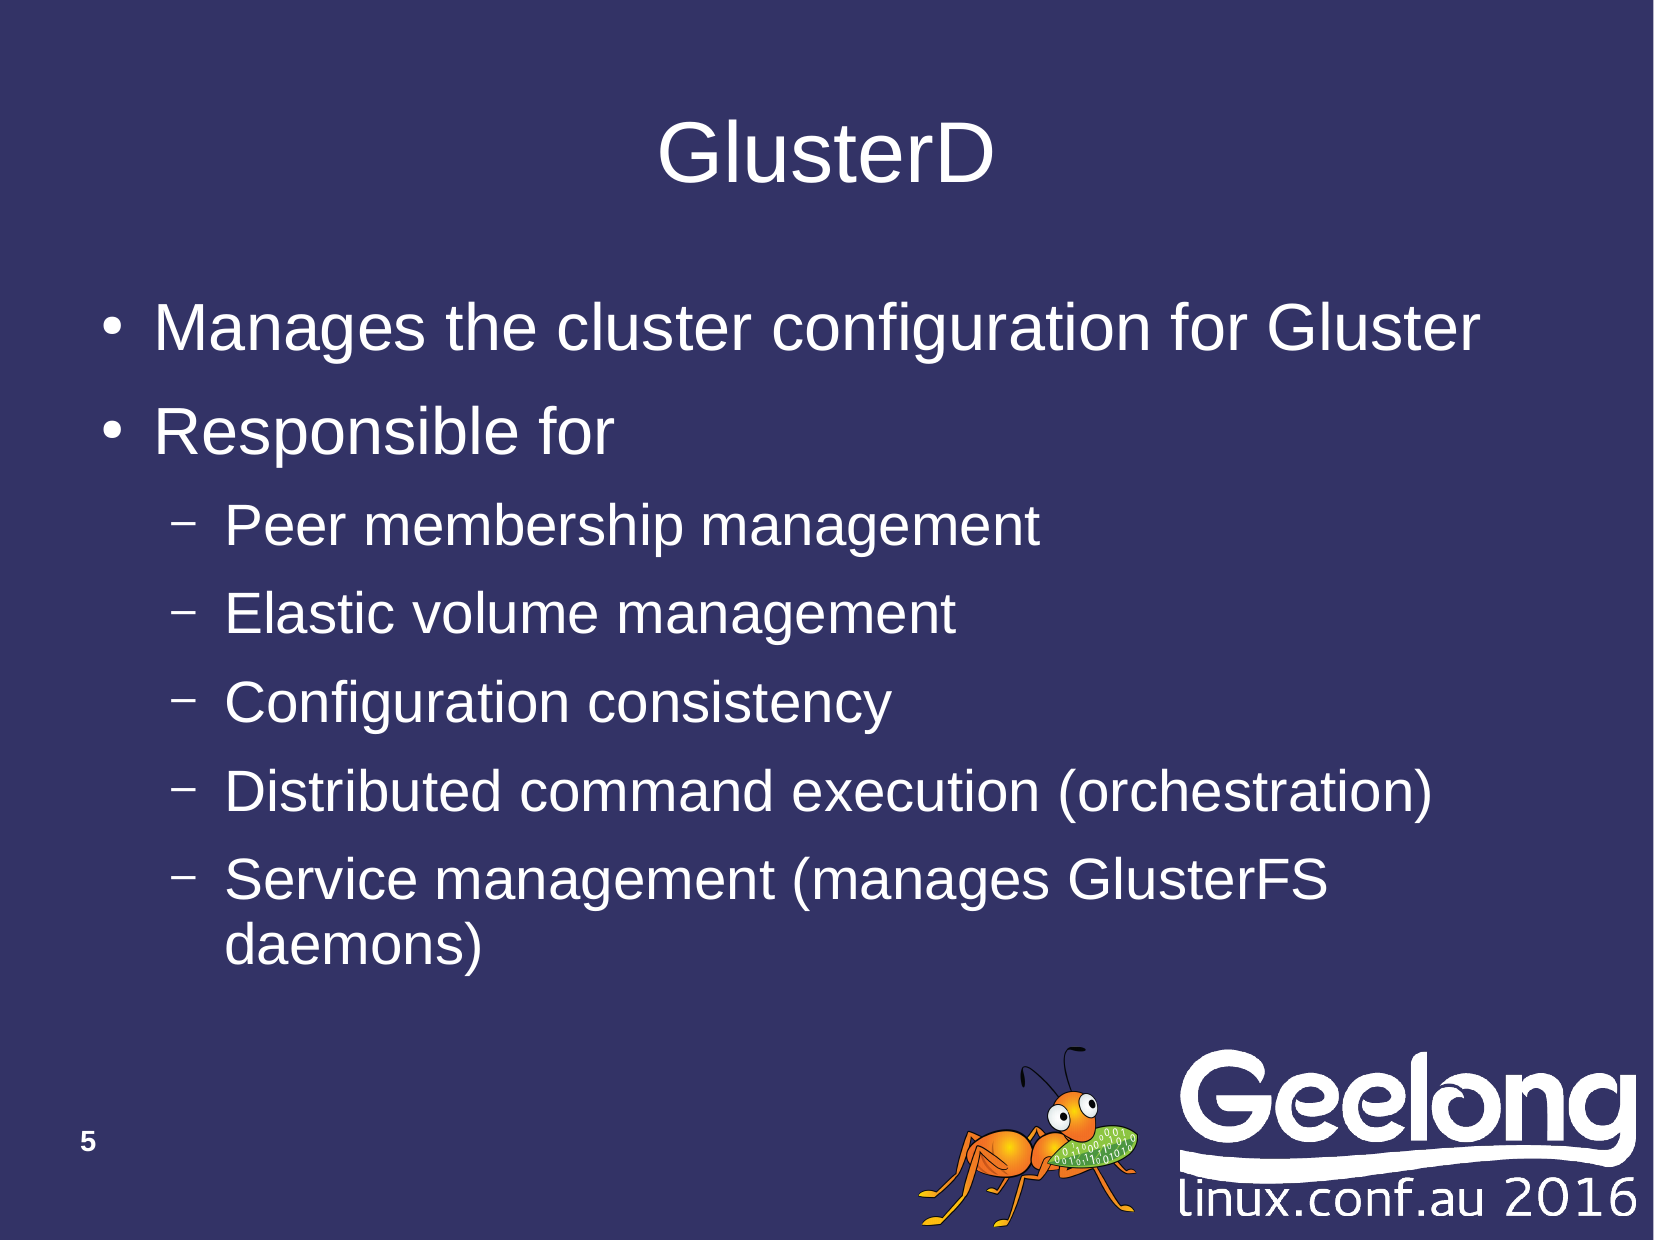

# GlusterD
Manages the cluster configuration for Gluster
Responsible for
Peer membership management
Elastic volume management
Configuration consistency
Distributed command execution (orchestration)
Service management (manages GlusterFS daemons)
5